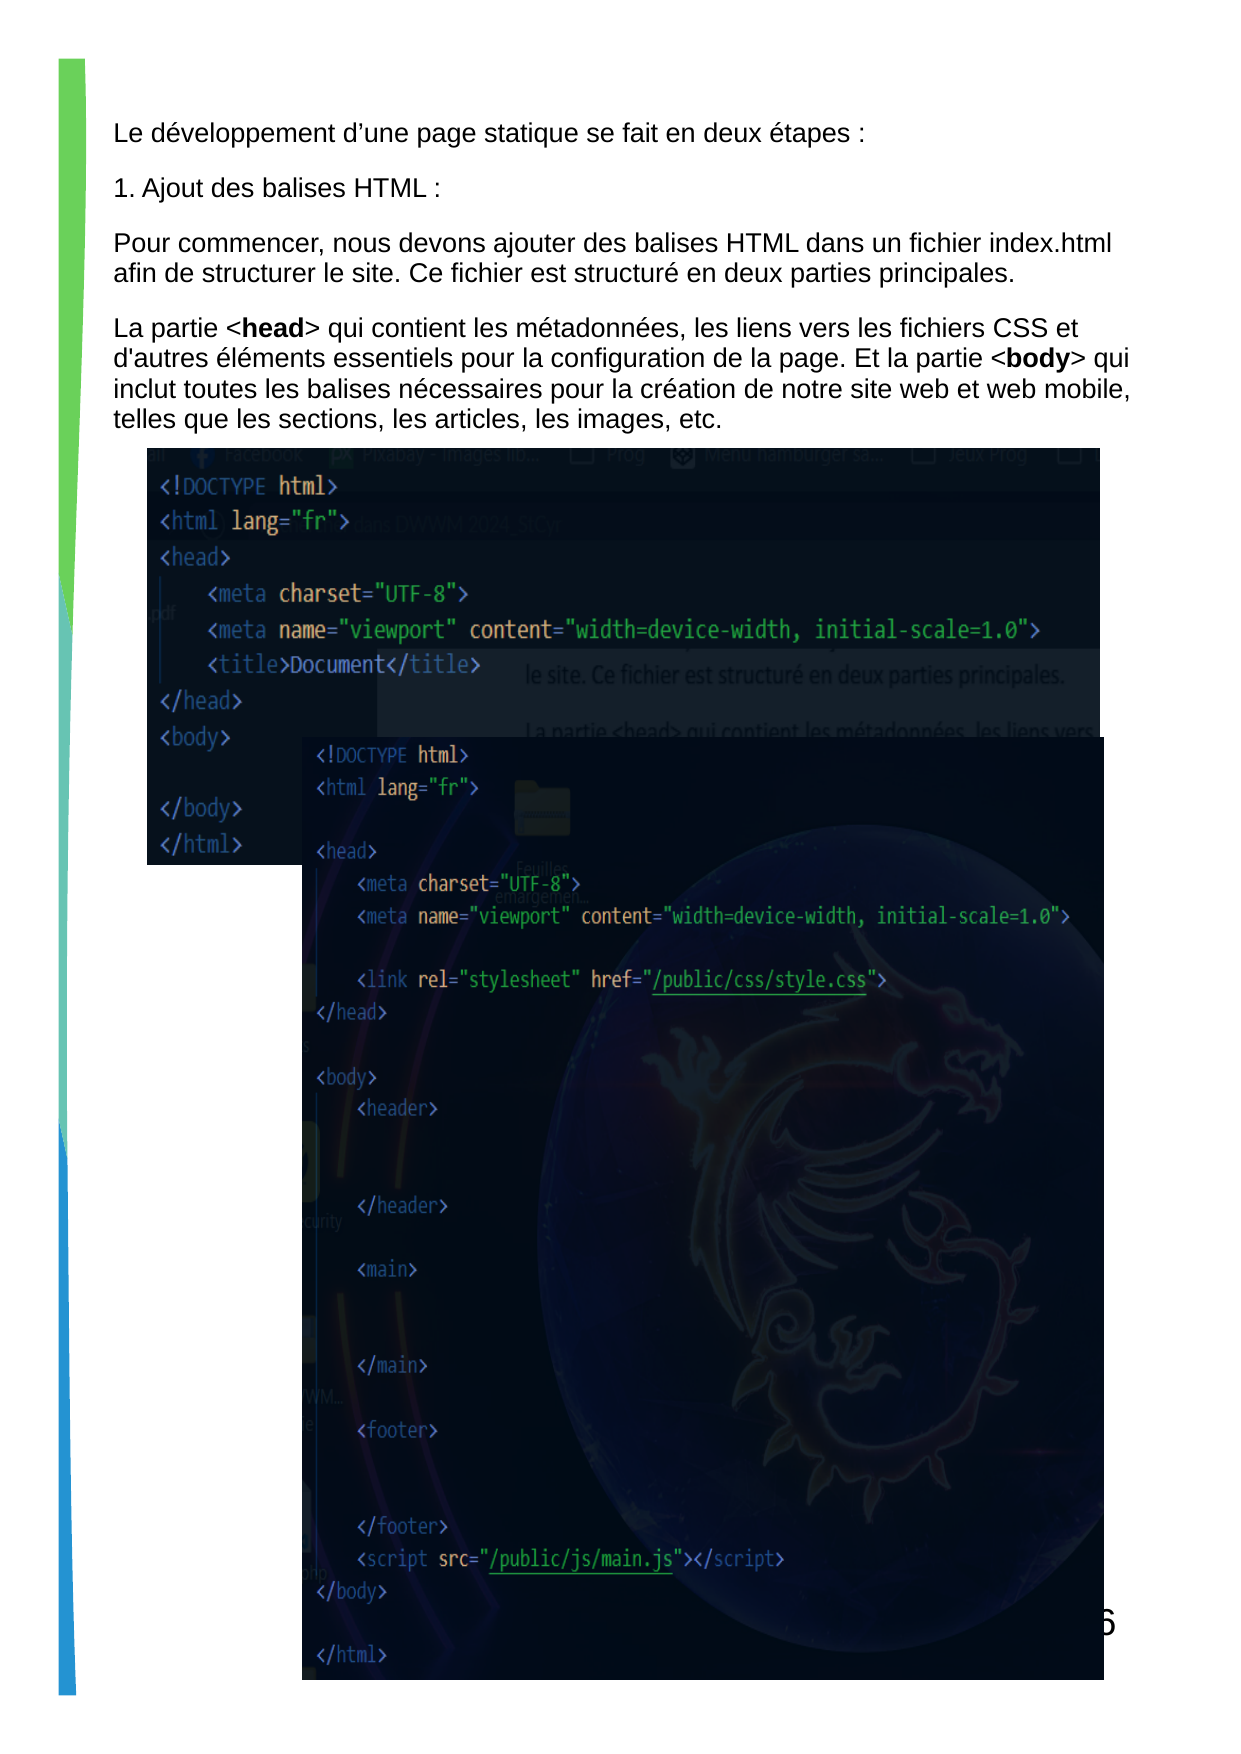

Le développement d’une page statique se fait en deux étapes :
1. Ajout des balises HTML :
Pour commencer, nous devons ajouter des balises HTML dans un fichier index.html afin de structurer le site. Ce fichier est structuré en deux parties principales.
La partie <head> qui contient les métadonnées, les liens vers les fichiers CSS et d'autres éléments essentiels pour la configuration de la page. Et la partie <body> qui inclut toutes les balises nécessaires pour la création de notre site web et web mobile, telles que les sections, les articles, les images, etc.